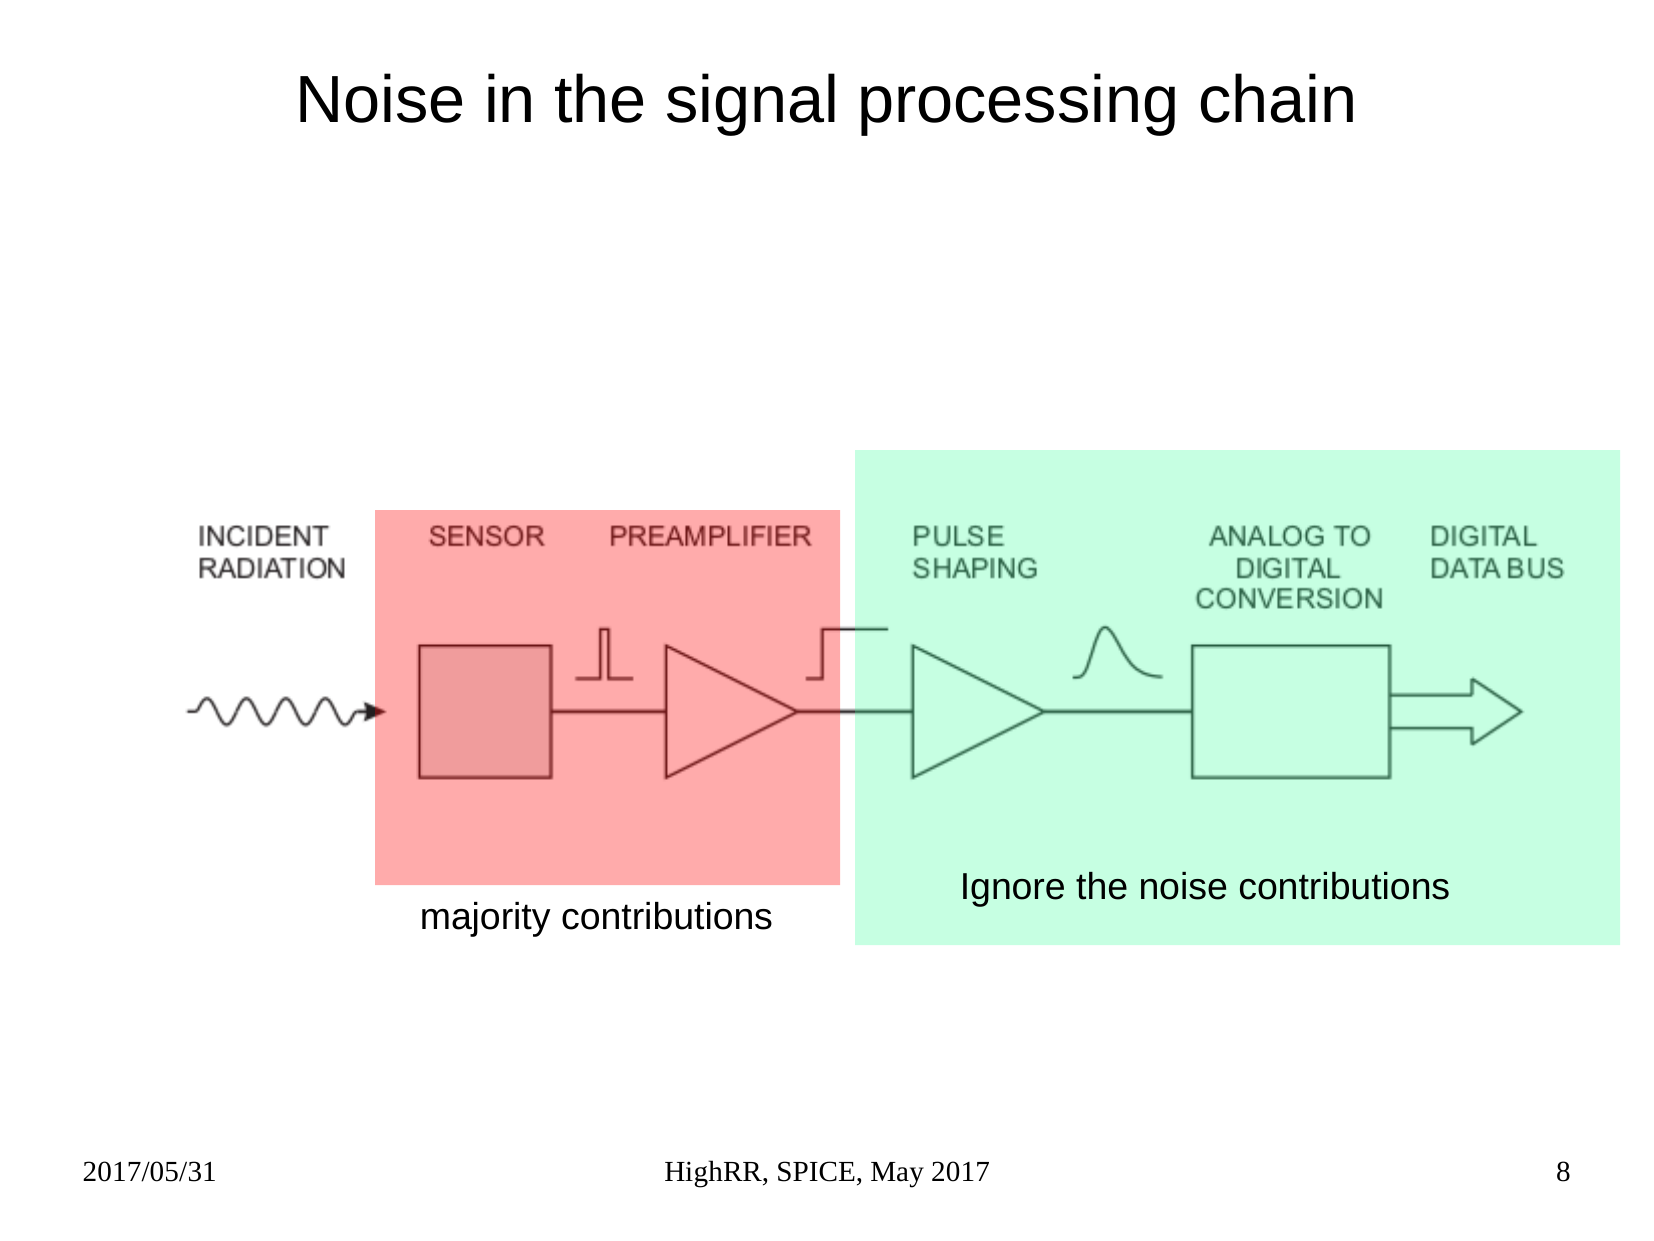

# Noise in the signal processing chain
Ignore the noise contributions
majority contributions
2017/05/31
HighRR, SPICE, May 2017
8